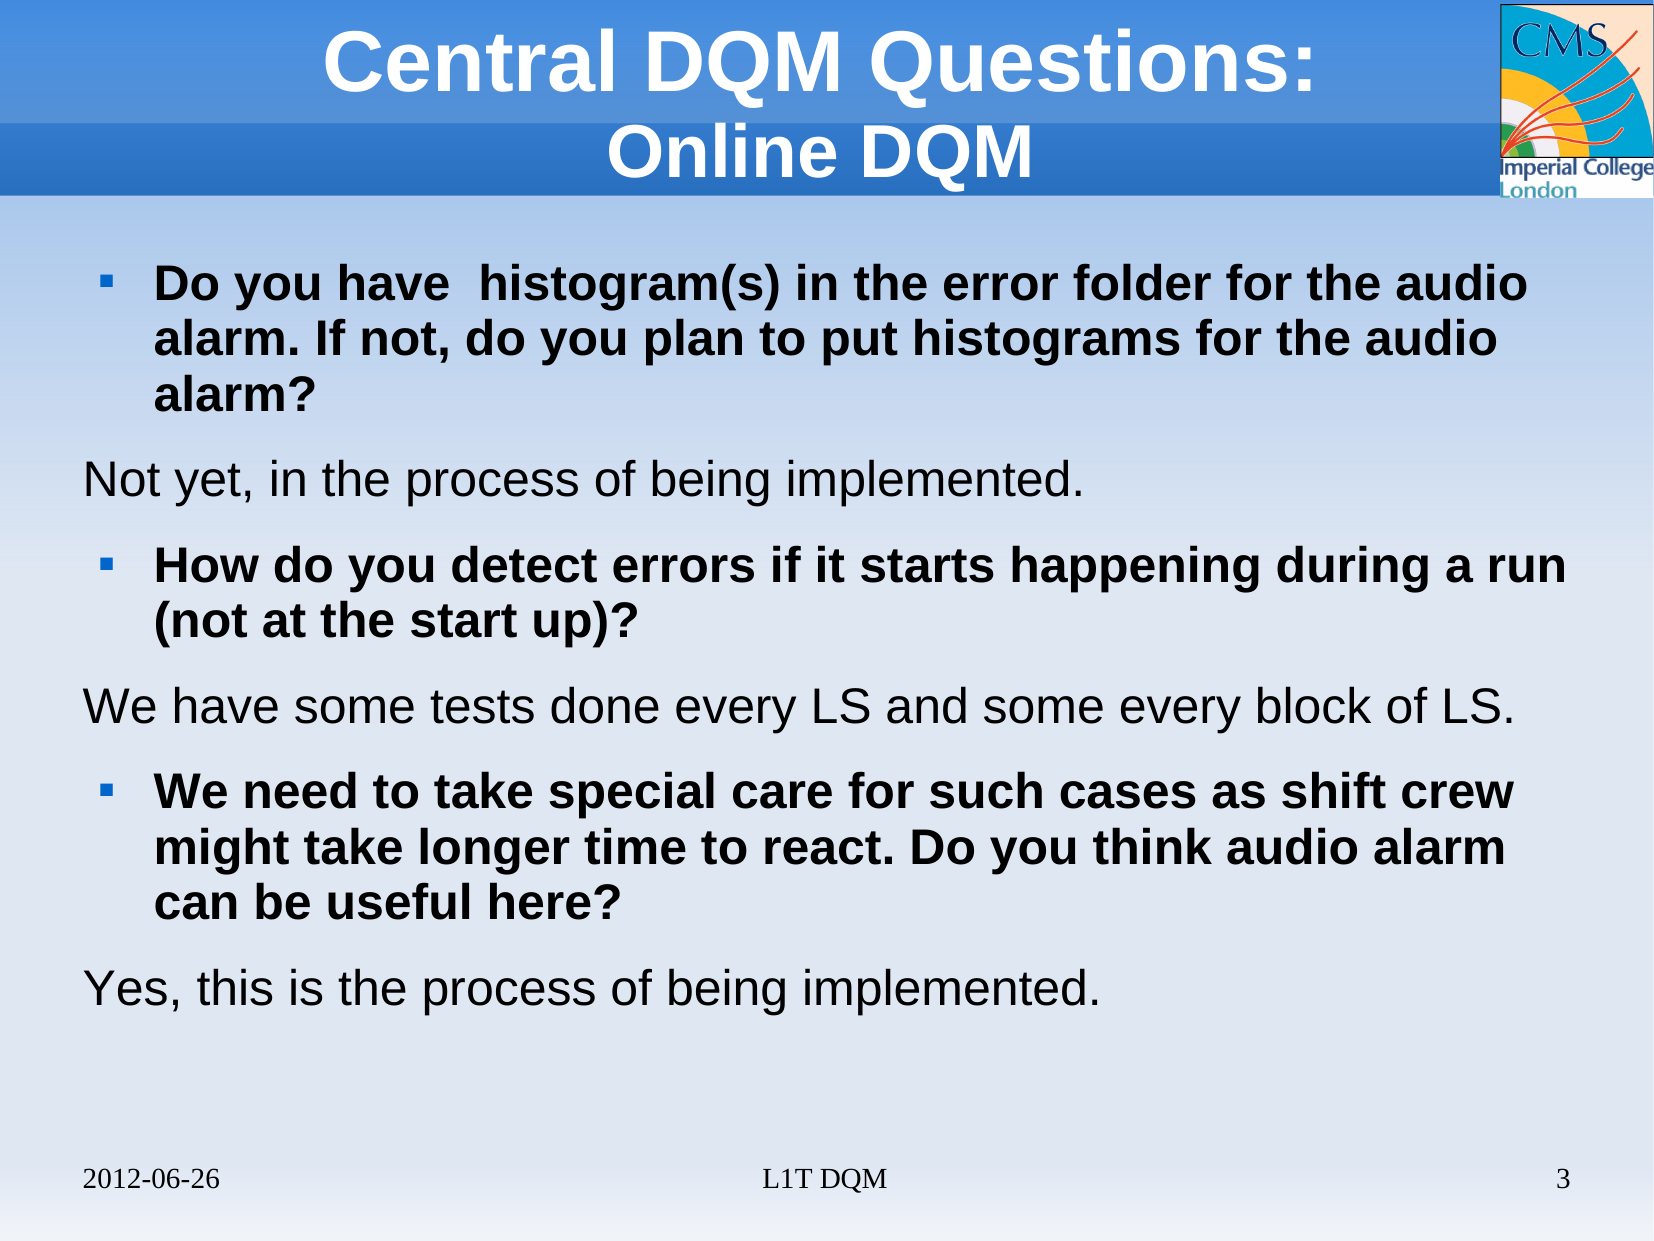

# Central DQM Questions: Online DQM
Do you have histogram(s) in the error folder for the audio alarm. If not, do you plan to put histograms for the audio alarm?
Not yet, in the process of being implemented.
How do you detect errors if it starts happening during a run (not at the start up)?
We have some tests done every LS and some every block of LS.
We need to take special care for such cases as shift crew might take longer time to react. Do you think audio alarm can be useful here?
Yes, this is the process of being implemented.
2012-06-26
L1T DQM
3